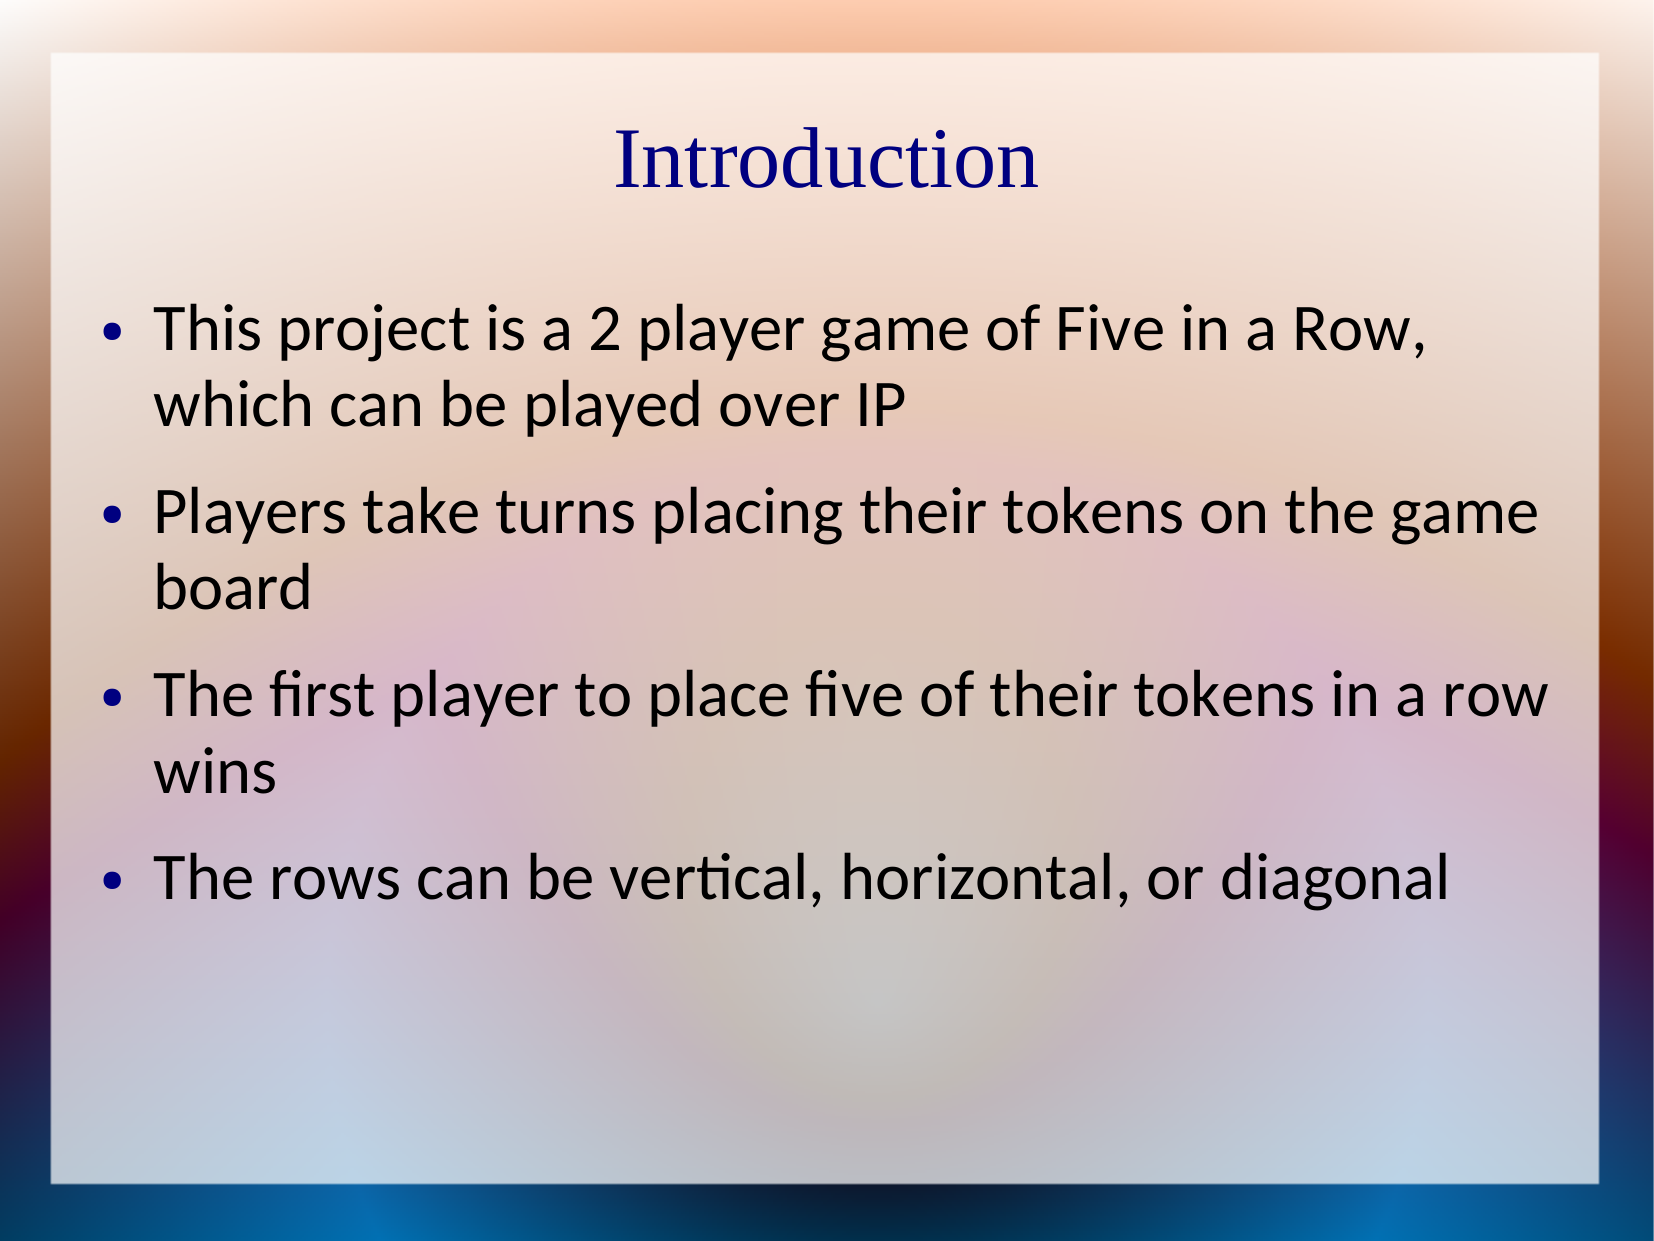

# Introduction
This project is a 2 player game of Five in a Row, which can be played over IP
Players take turns placing their tokens on the game board
The first player to place five of their tokens in a row wins
The rows can be vertical, horizontal, or diagonal